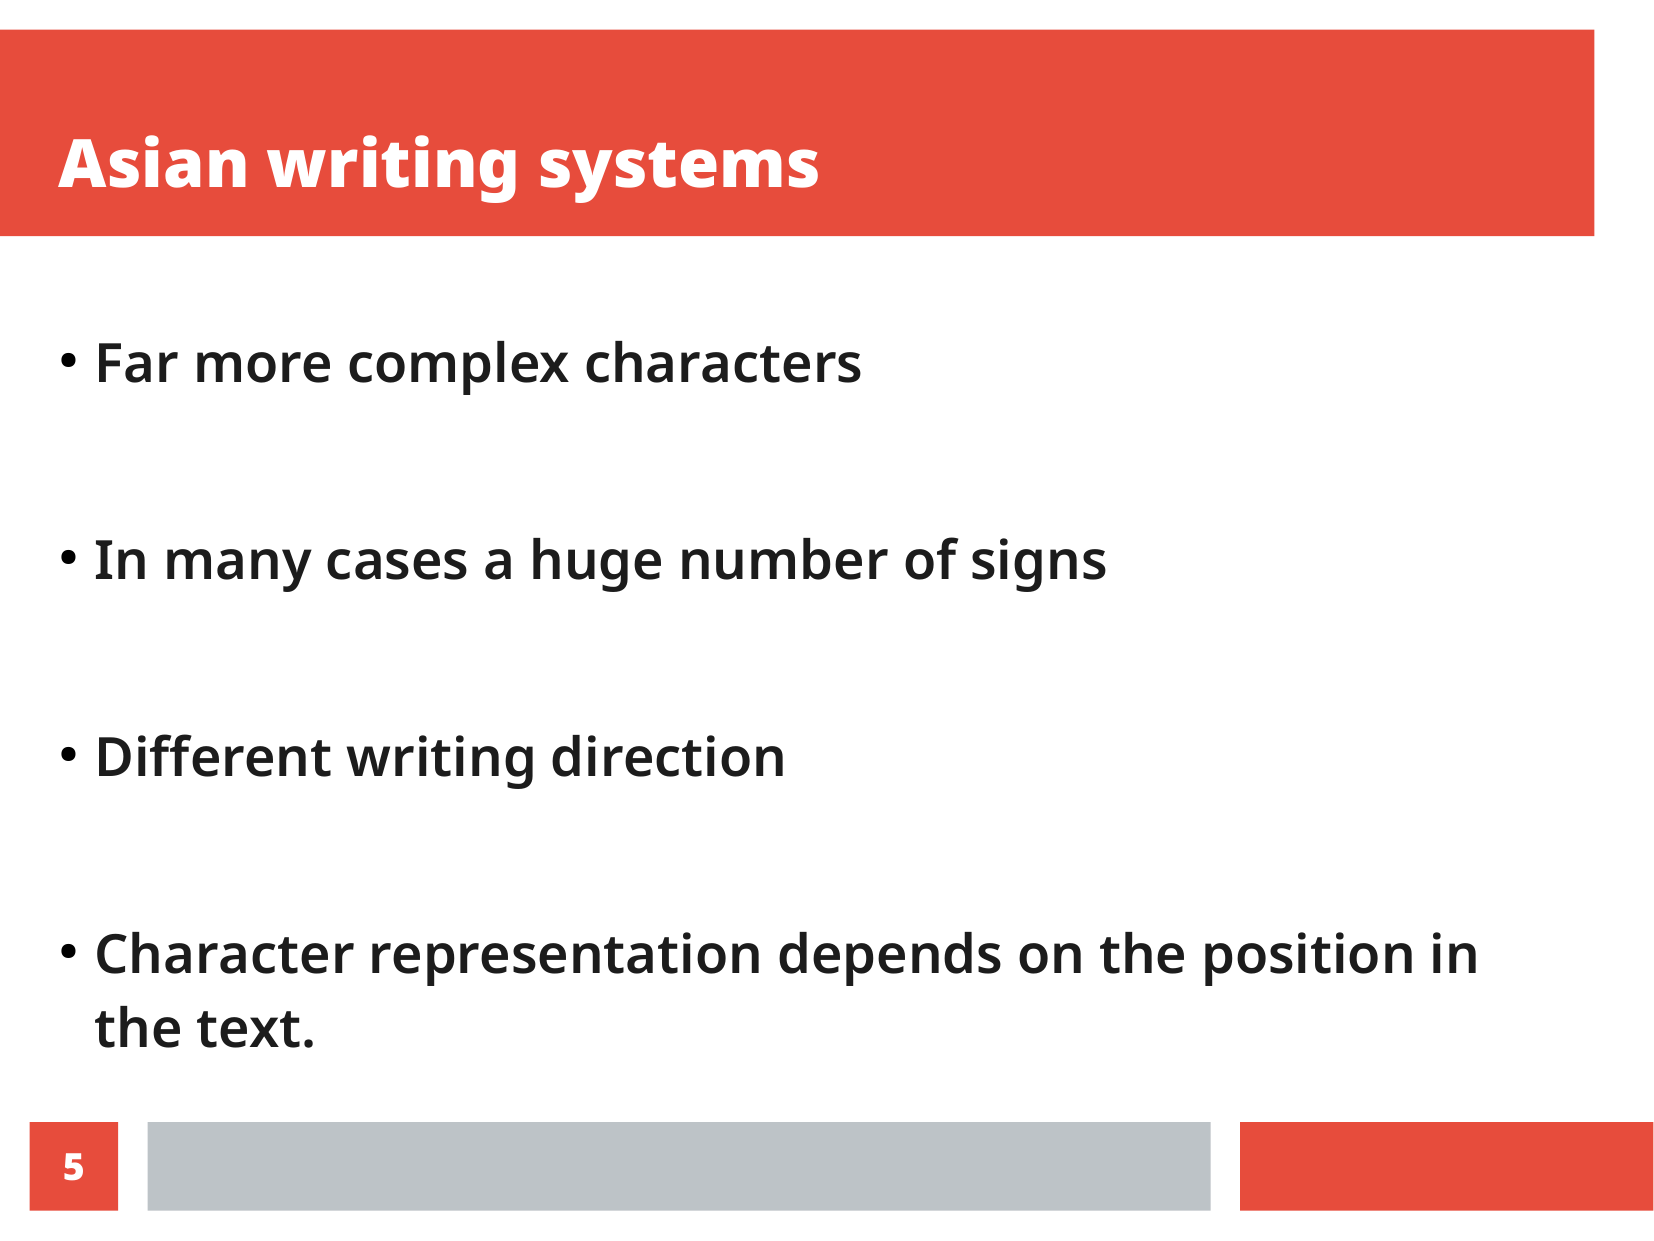

# Asian writing systems
Far more complex characters
In many cases a huge number of signs
Different writing direction
Character representation depends on the position in the text.
5